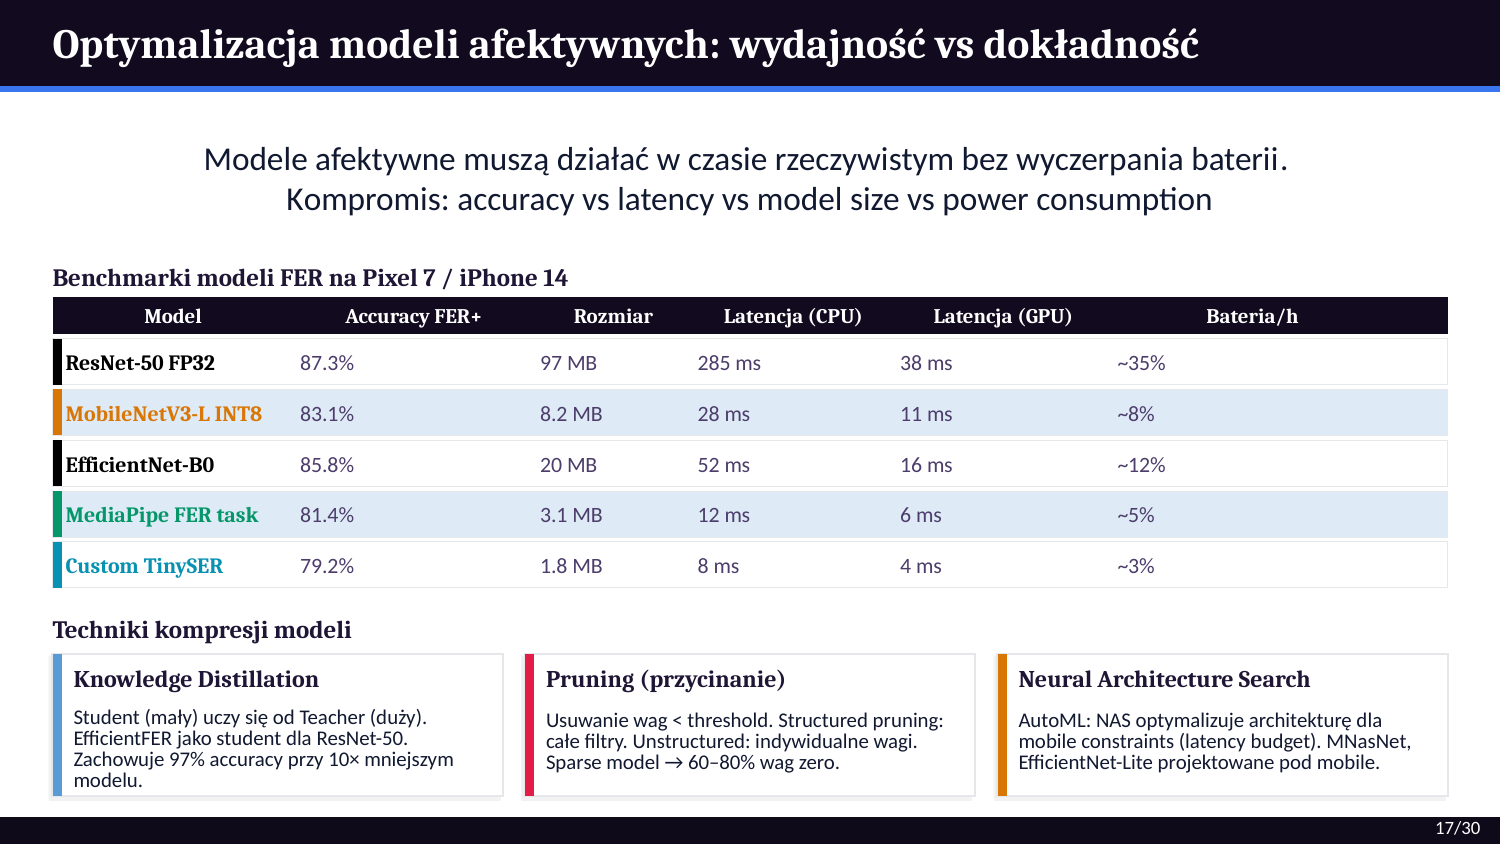

Optymalizacja modeli afektywnych: wydajność vs dokładność
Modele afektywne muszą działać w czasie rzeczywistym bez wyczerpania baterii.
Kompromis: accuracy vs latency vs model size vs power consumption
Benchmarki modeli FER na Pixel 7 / iPhone 14
Model
Accuracy FER+
Rozmiar
Latencja (CPU)
Latencja (GPU)
Bateria/h
ResNet-50 FP32
87.3%
97 MB
285 ms
38 ms
~35%
MobileNetV3-L INT8
83.1%
8.2 MB
28 ms
11 ms
~8%
EfficientNet-B0
85.8%
20 MB
52 ms
16 ms
~12%
MediaPipe FER task
81.4%
3.1 MB
12 ms
6 ms
~5%
Custom TinySER
79.2%
1.8 MB
8 ms
4 ms
~3%
Techniki kompresji modeli
Knowledge Distillation
Pruning (przycinanie)
Neural Architecture Search
Student (mały) uczy się od Teacher (duży). EfficientFER jako student dla ResNet-50. Zachowuje 97% accuracy przy 10× mniejszym modelu.
Usuwanie wag < threshold. Structured pruning: całe filtry. Unstructured: indywidualne wagi. Sparse model → 60–80% wag zero.
AutoML: NAS optymalizuje architekturę dla mobile constraints (latency budget). MNasNet, EfficientNet-Lite projektowane pod mobile.